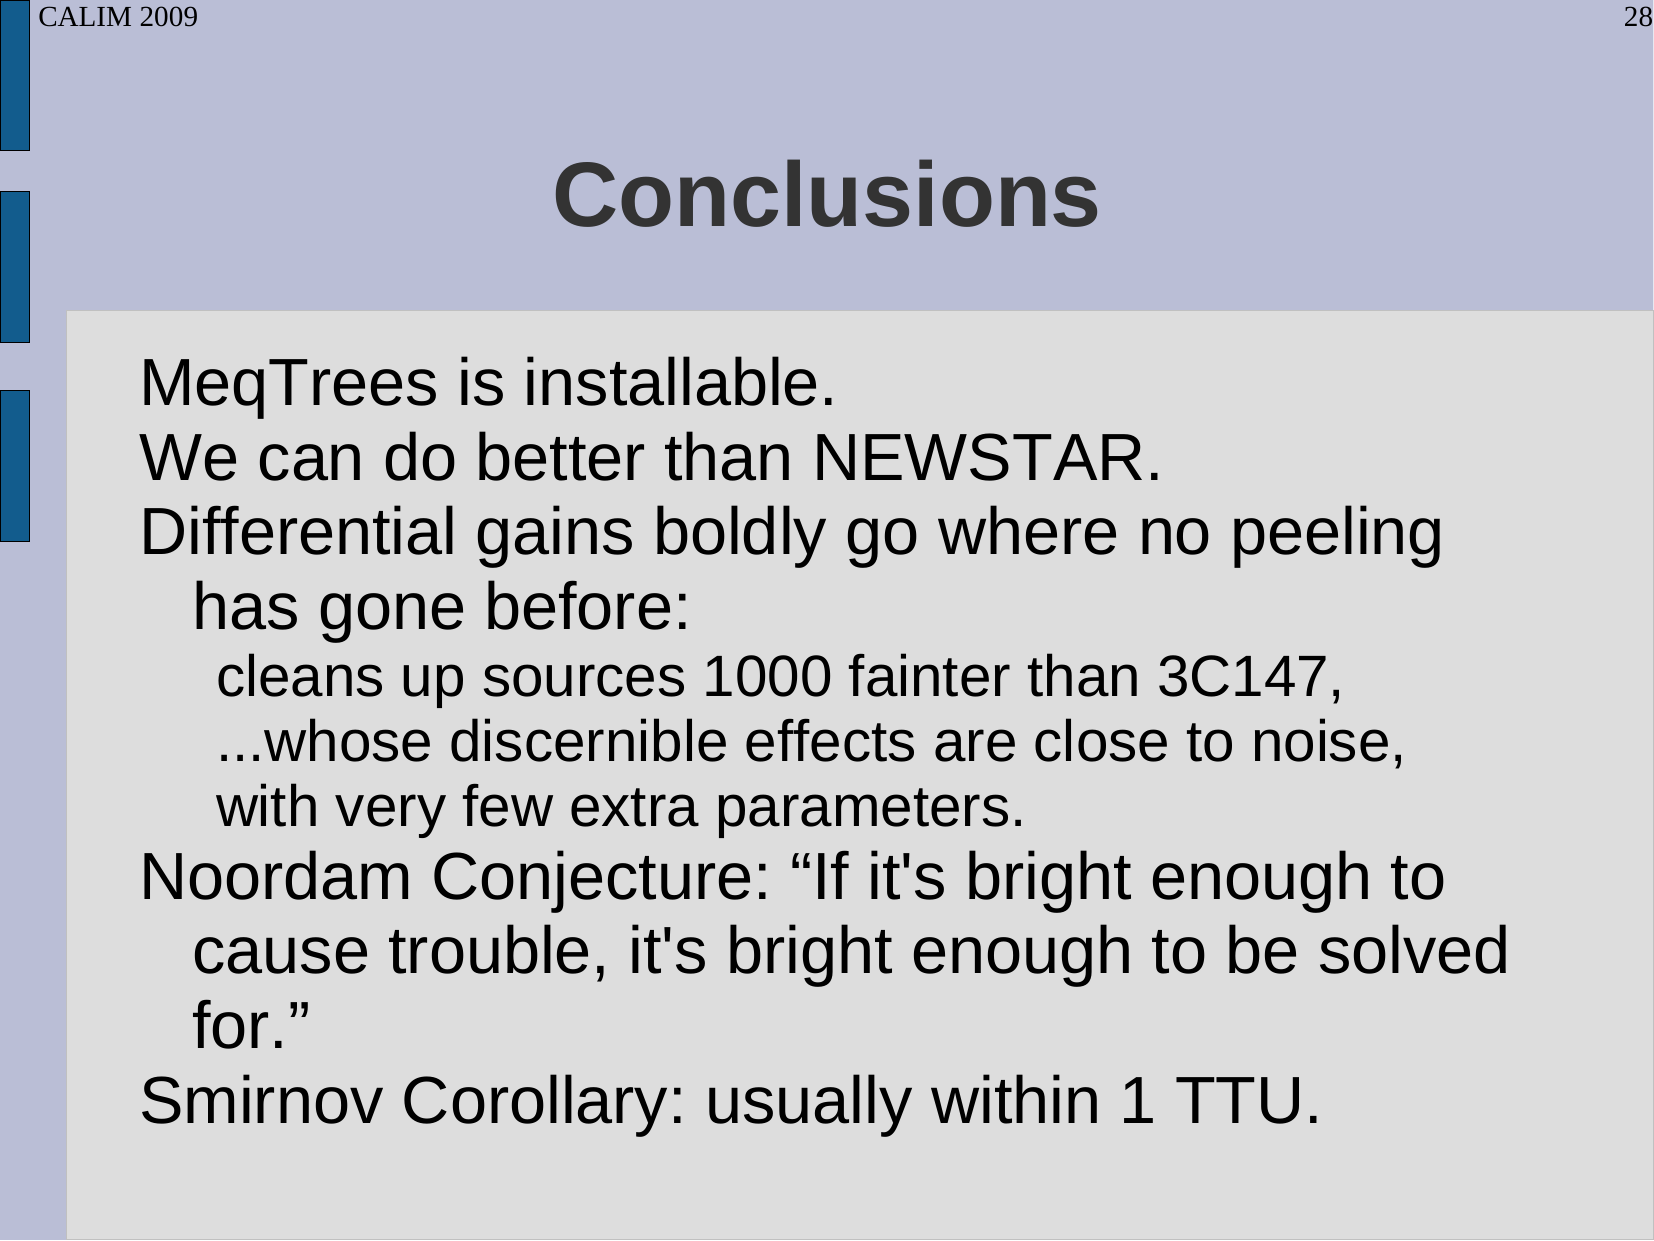

CALIM 2009
28
# Conclusions
MeqTrees is installable.
We can do better than NEWSTAR.
Differential gains boldly go where no peeling has gone before:
cleans up sources 1000 fainter than 3C147,
...whose discernible effects are close to noise,
with very few extra parameters.
Noordam Conjecture: “If it's bright enough to cause trouble, it's bright enough to be solved for.”
Smirnov Corollary: usually within 1 TTU.